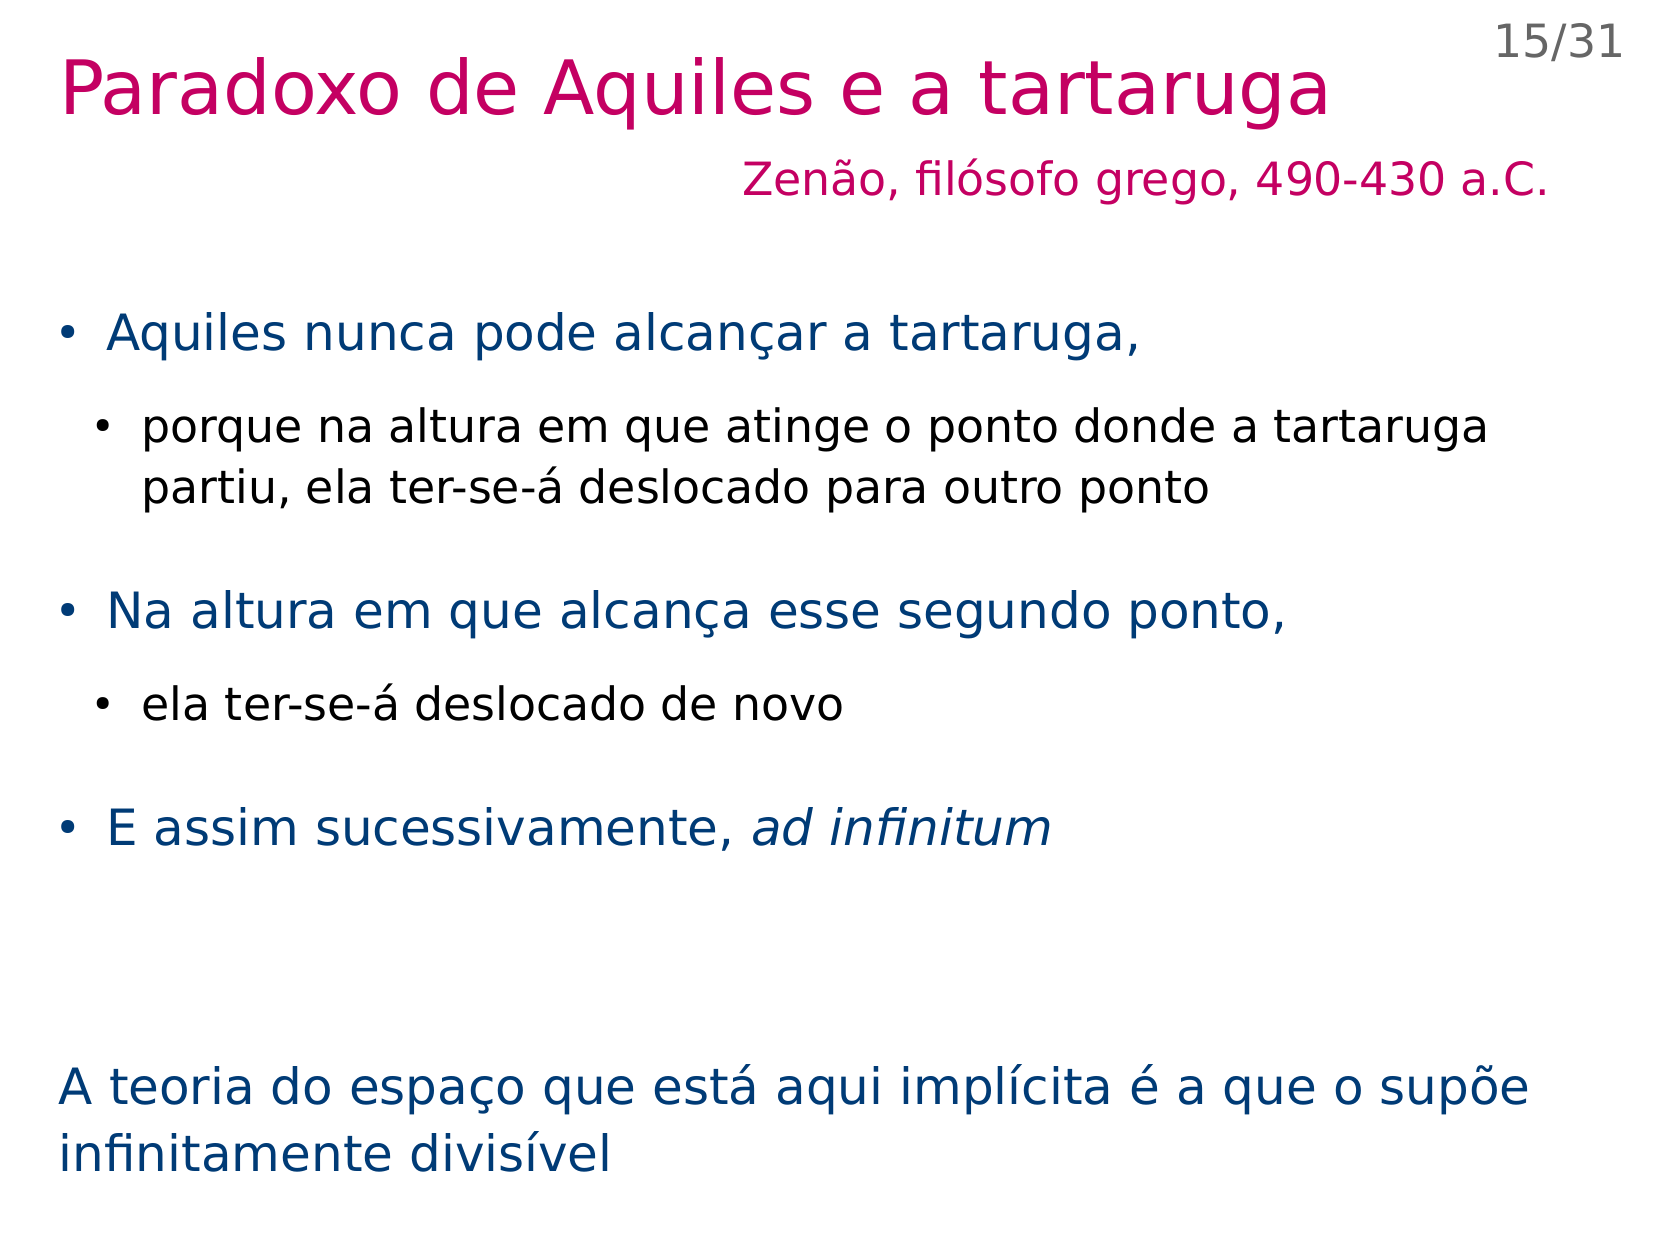

15
# Paradoxo de Aquiles e a tartaruga
Zenão, filósofo grego, 490-430 a.C.
Aquiles nunca pode alcançar a tartaruga,
porque na altura em que atinge o ponto donde a tartaruga partiu, ela ter-se-á deslocado para outro ponto
Na altura em que alcança esse segundo ponto,
ela ter-se-á deslocado de novo
E assim sucessivamente, ad infinitum
A teoria do espaço que está aqui implícita é a que o supõe infinitamente divisível